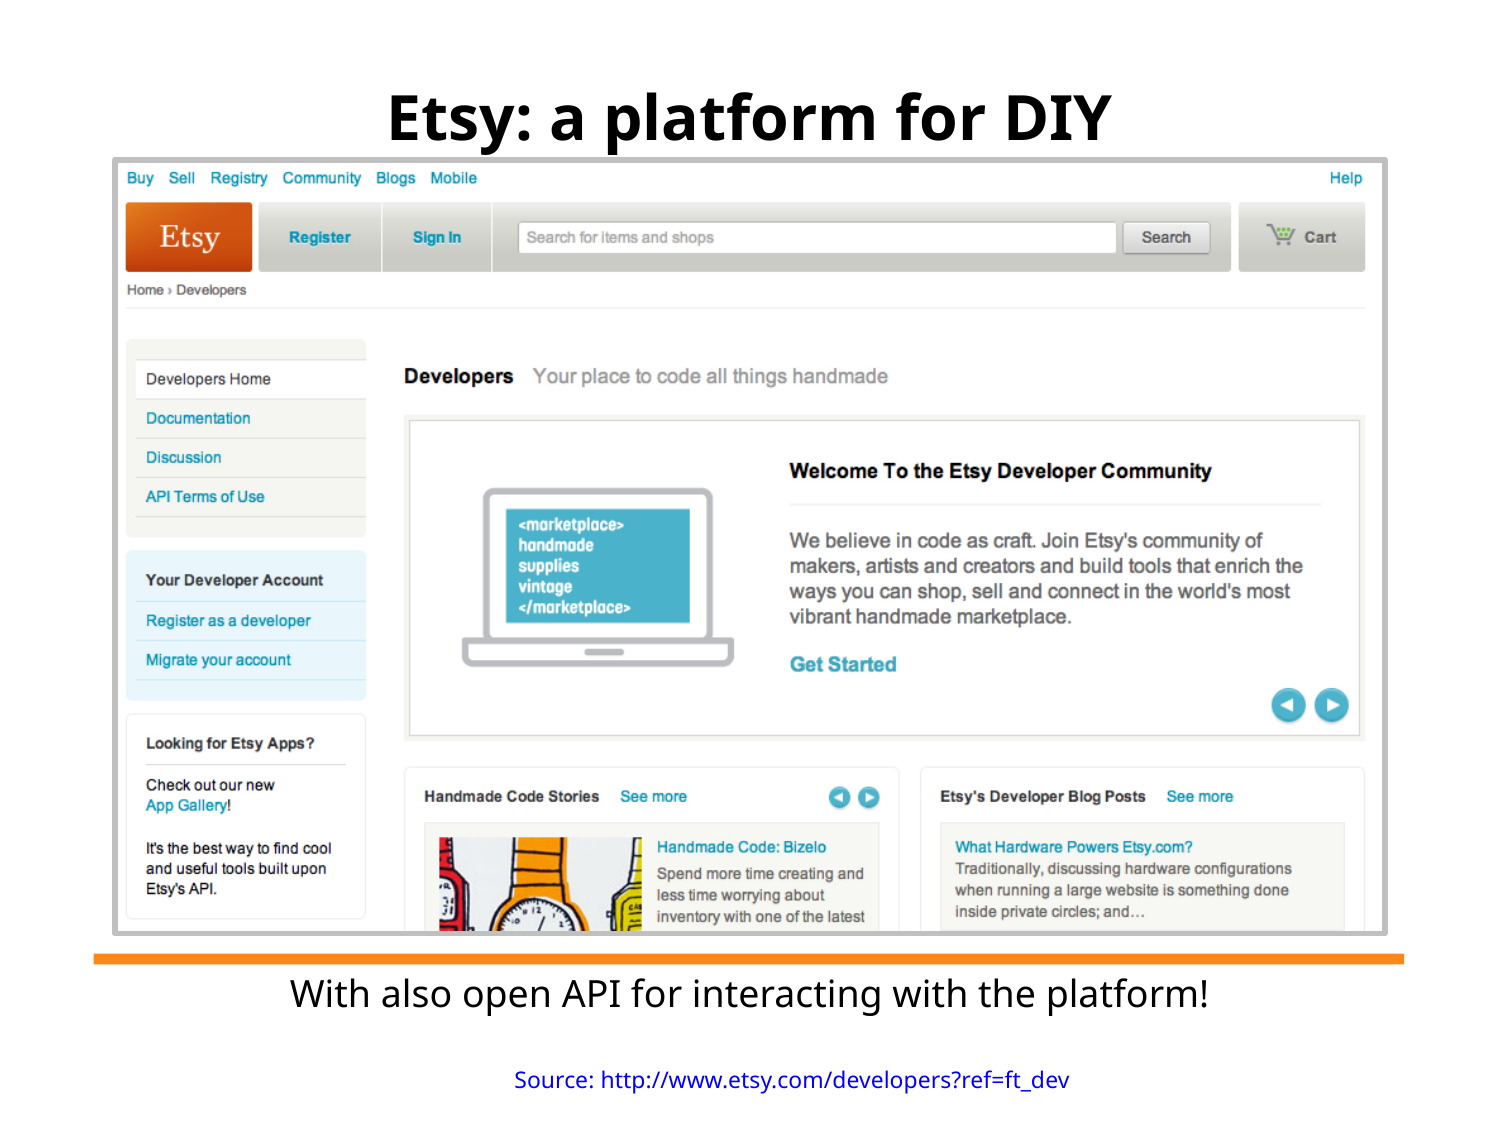

# Etsy: a platform for DIY
With also open API for interacting with the platform!
Source: http://www.etsy.com/developers?ref=ft_dev